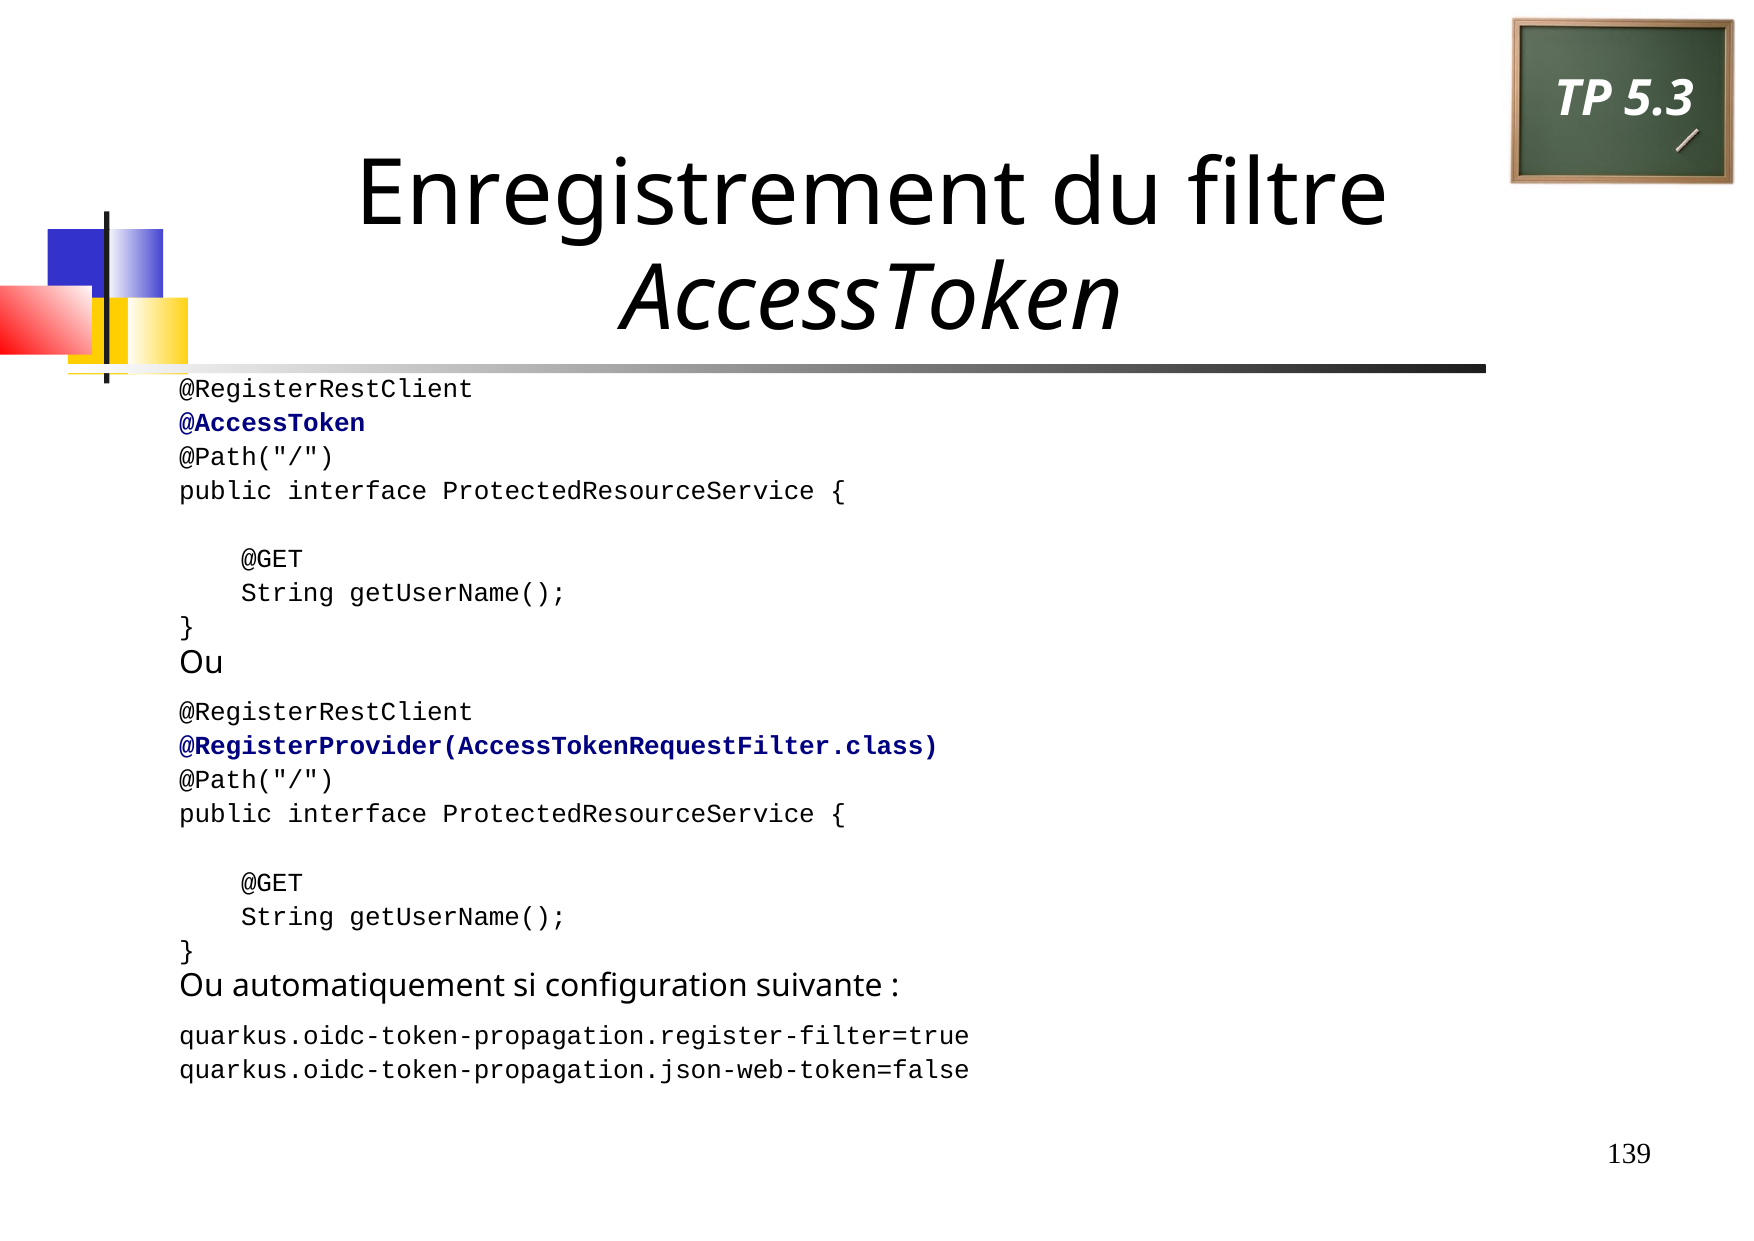

TP 5.3
# Enregistrement du filtre AccessToken
@RegisterRestClient
@AccessToken
@Path("/")
public interface ProtectedResourceService {
 @GET
 String getUserName();
}
Ou
@RegisterRestClient
@RegisterProvider(AccessTokenRequestFilter.class)
@Path("/")
public interface ProtectedResourceService {
 @GET
 String getUserName();
}
Ou automatiquement si configuration suivante :
quarkus.oidc-token-propagation.register-filter=true
quarkus.oidc-token-propagation.json-web-token=false